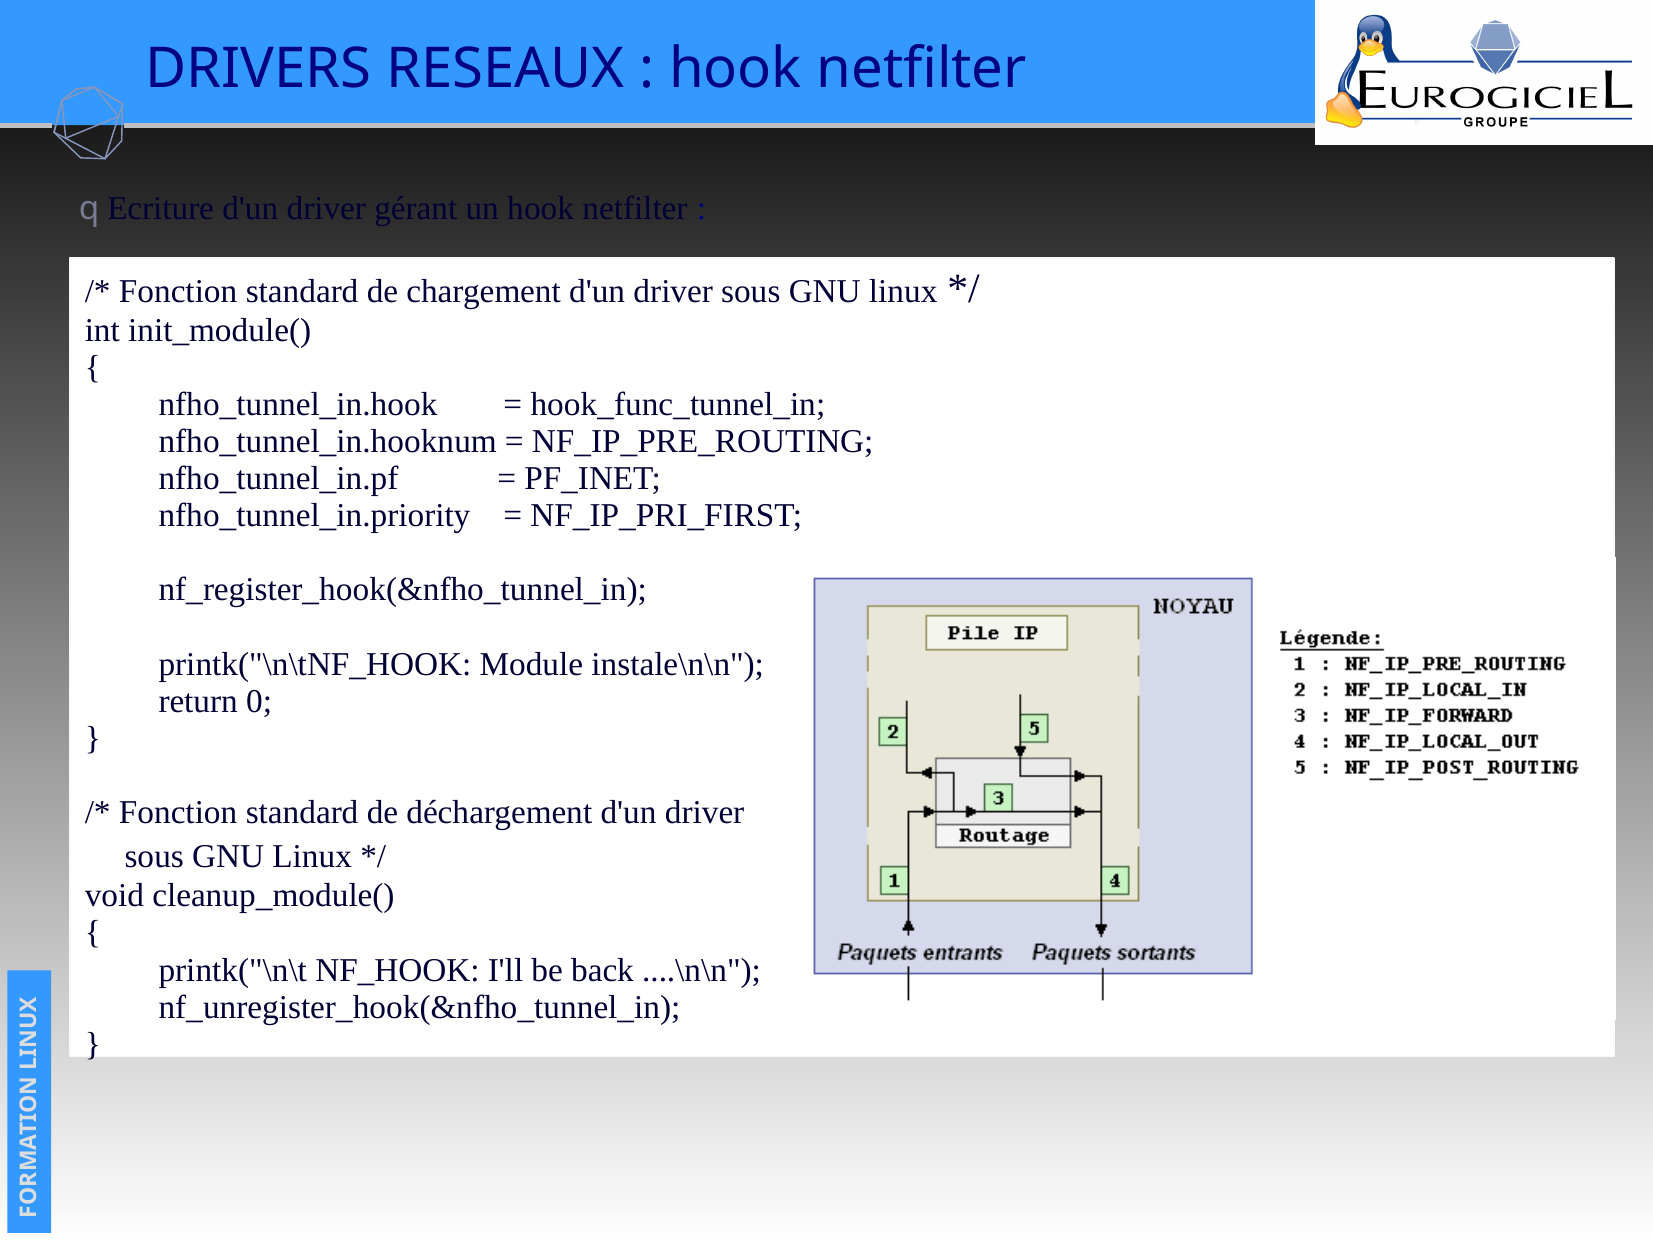

# DRIVERS RESEAUX : hook netfilter
 Ecriture d'un driver gérant un hook netfilter :
/* Fonction standard de chargement d'un driver sous GNU linux */
int init_module()
{
	nfho_tunnel_in.hook = hook_func_tunnel_in;
	nfho_tunnel_in.hooknum = NF_IP_PRE_ROUTING;
	nfho_tunnel_in.pf = PF_INET;
	nfho_tunnel_in.priority = NF_IP_PRI_FIRST;
	nf_register_hook(&nfho_tunnel_in);
	printk("\n\tNF_HOOK: Module instale\n\n");
	return 0;
}
/* Fonction standard de déchargement d'un driver
 sous GNU Linux */
void cleanup_module()
{
	printk("\n\t NF_HOOK: I'll be back ....\n\n");
	nf_unregister_hook(&nfho_tunnel_in);
}